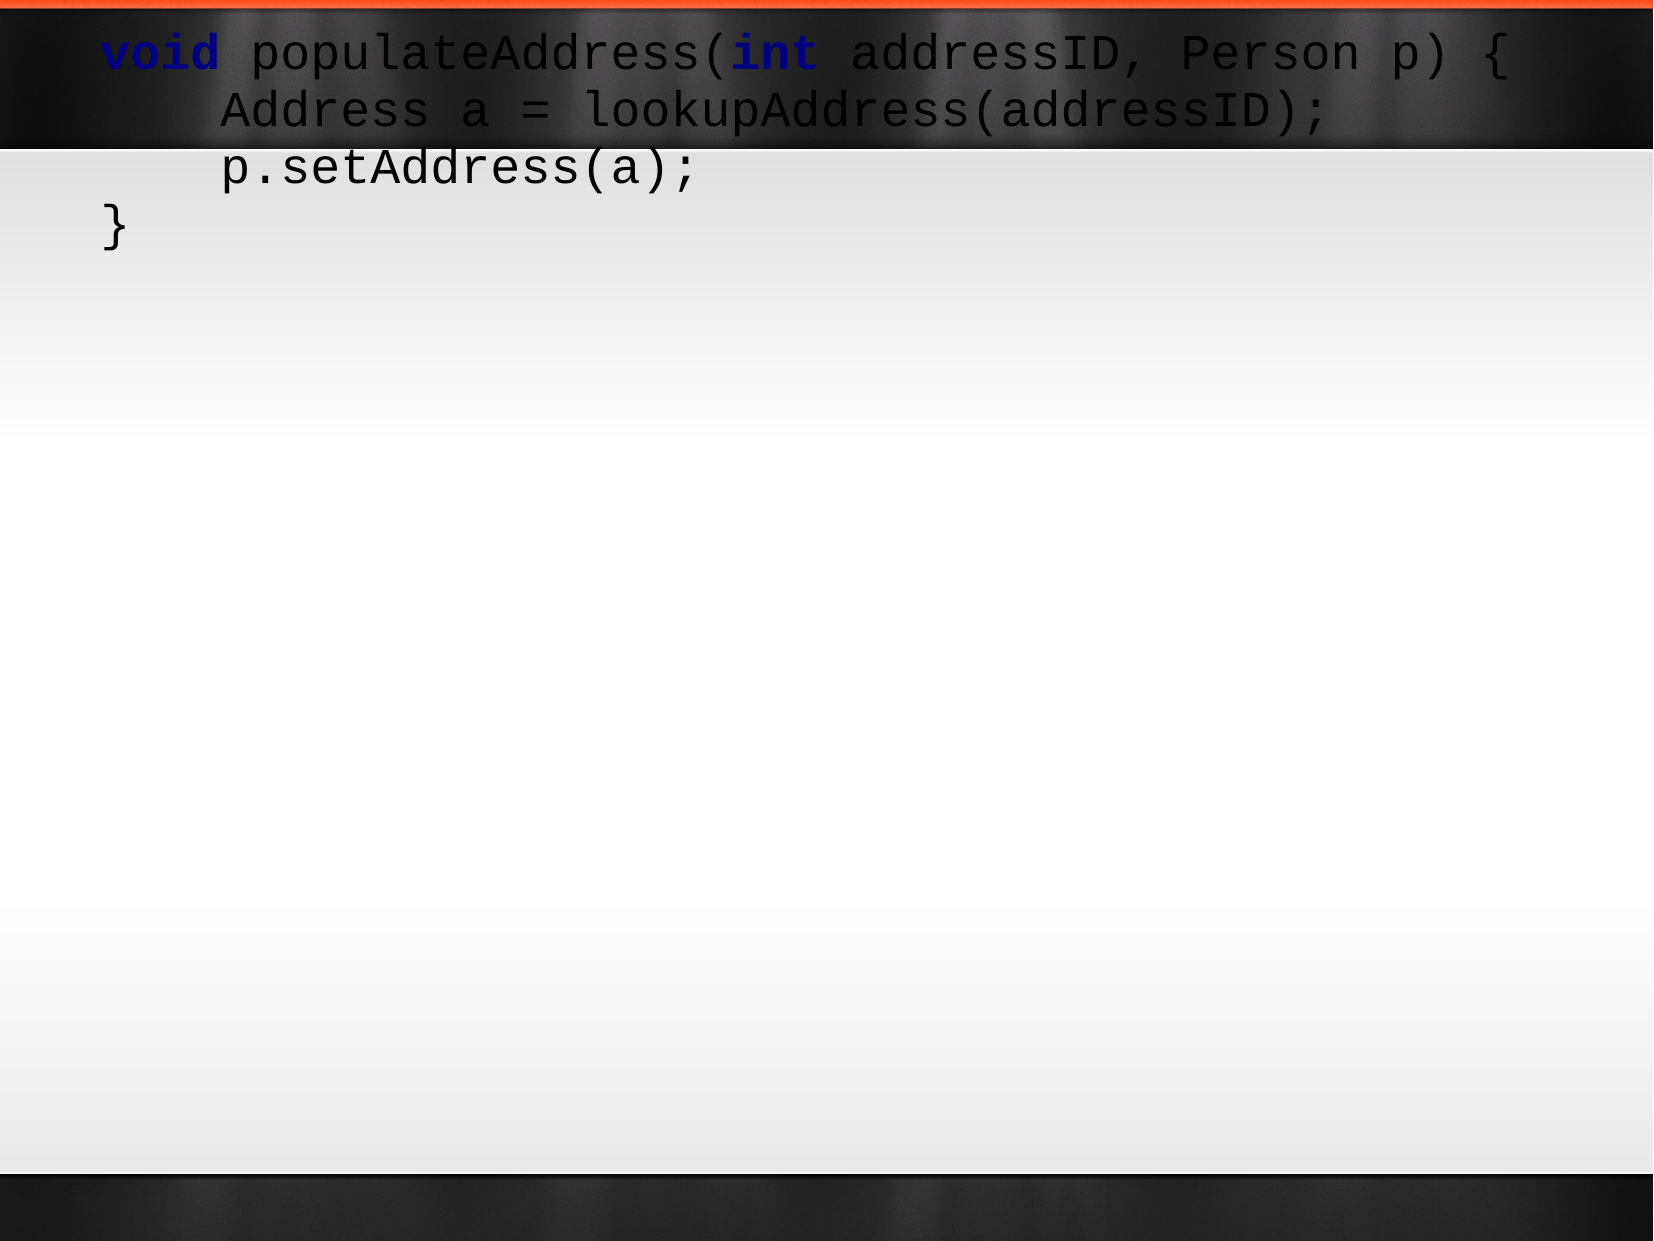

# void populateAddress(int addressID, Person p) {
 Address a = lookupAddress(addressID);
 p.setAddress(a);
}